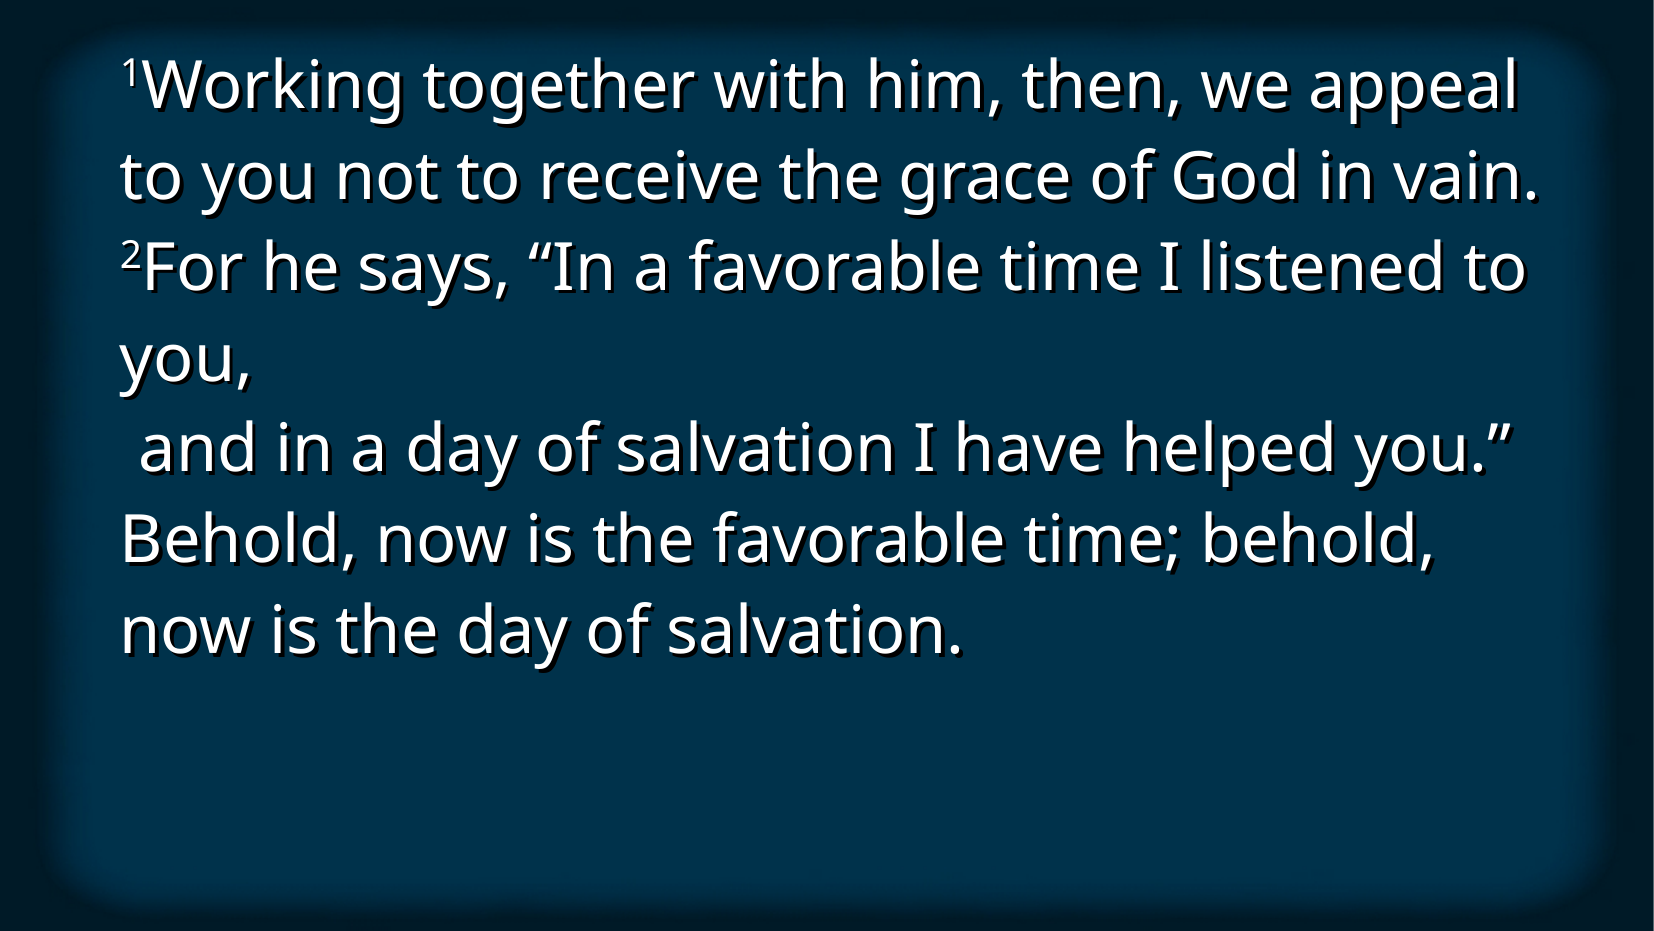

1Working together with him, then, we appeal to you not to receive the grace of God in vain. 2For he says, “In a favorable time I listened to you,
and in a day of salvation I have helped you.”
Behold, now is the favorable time; behold, now is the day of salvation.